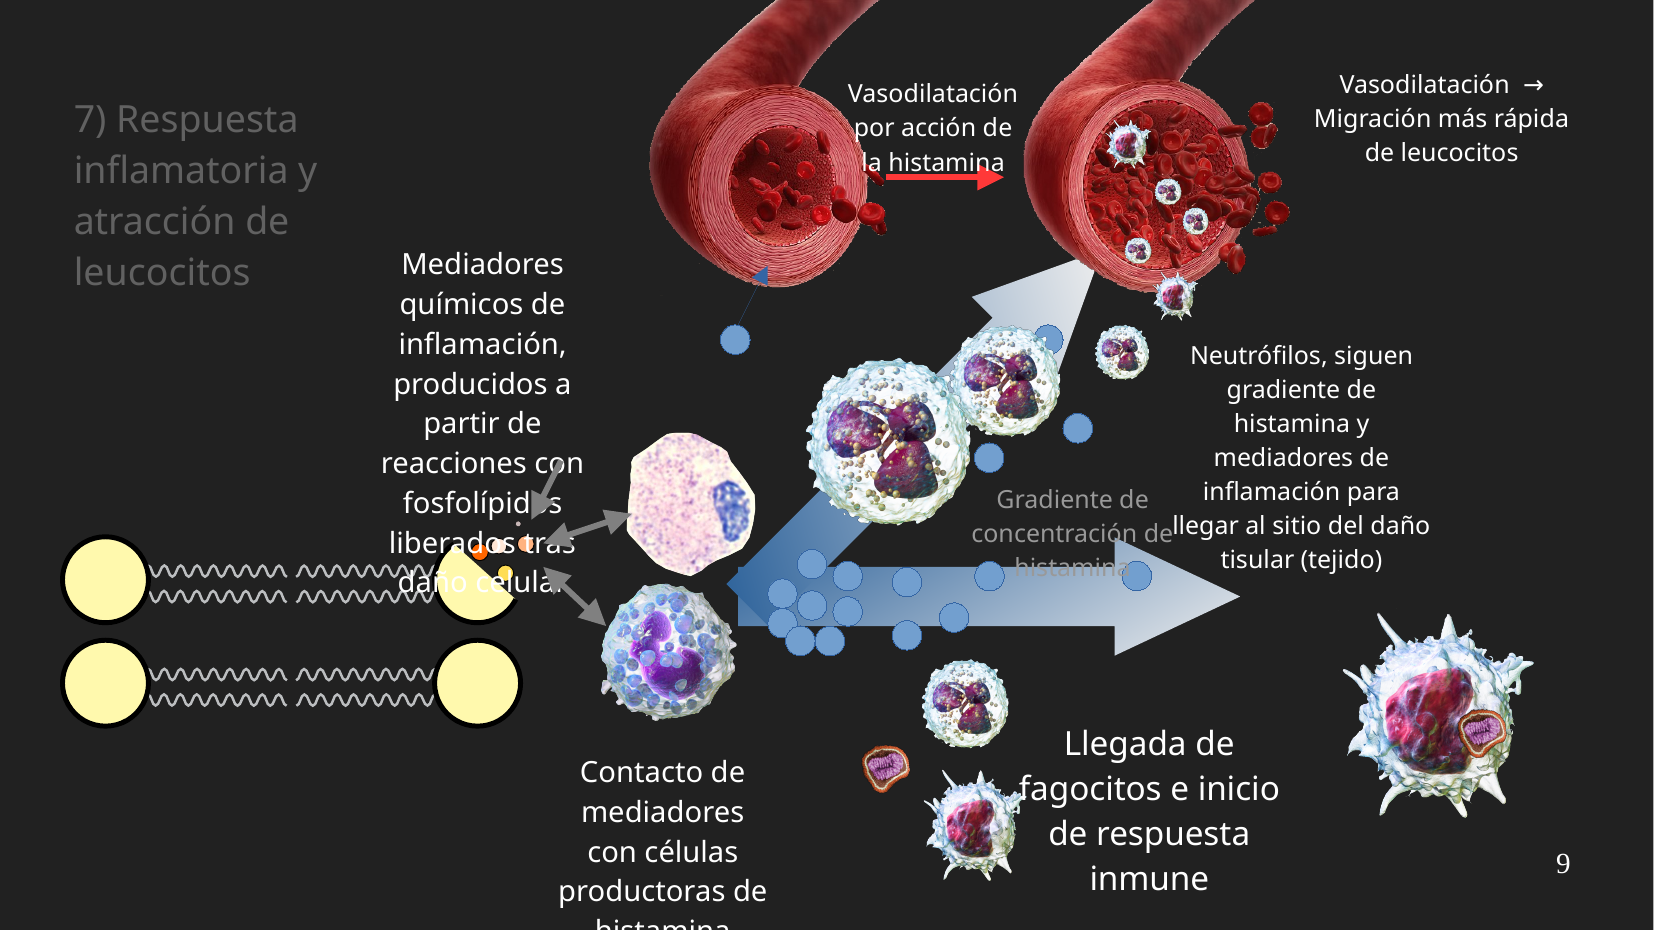

Vasodilatación → Migración más rápida de leucocitos
Vasodilatación por acción de la histamina
7) Respuesta inflamatoria y atracción de leucocitos
Mediadores químicos de inflamación, producidos a partir de reacciones con fosfolípidos liberados tras daño celular
Neutrófilos, siguen gradiente de histamina y mediadores de inflamación para llegar al sitio del daño tisular (tejido)
Gradiente de concentración de histamina
Llegada de fagocitos e inicio de respuesta inmune
Contacto de mediadores con células productoras de histamina
9